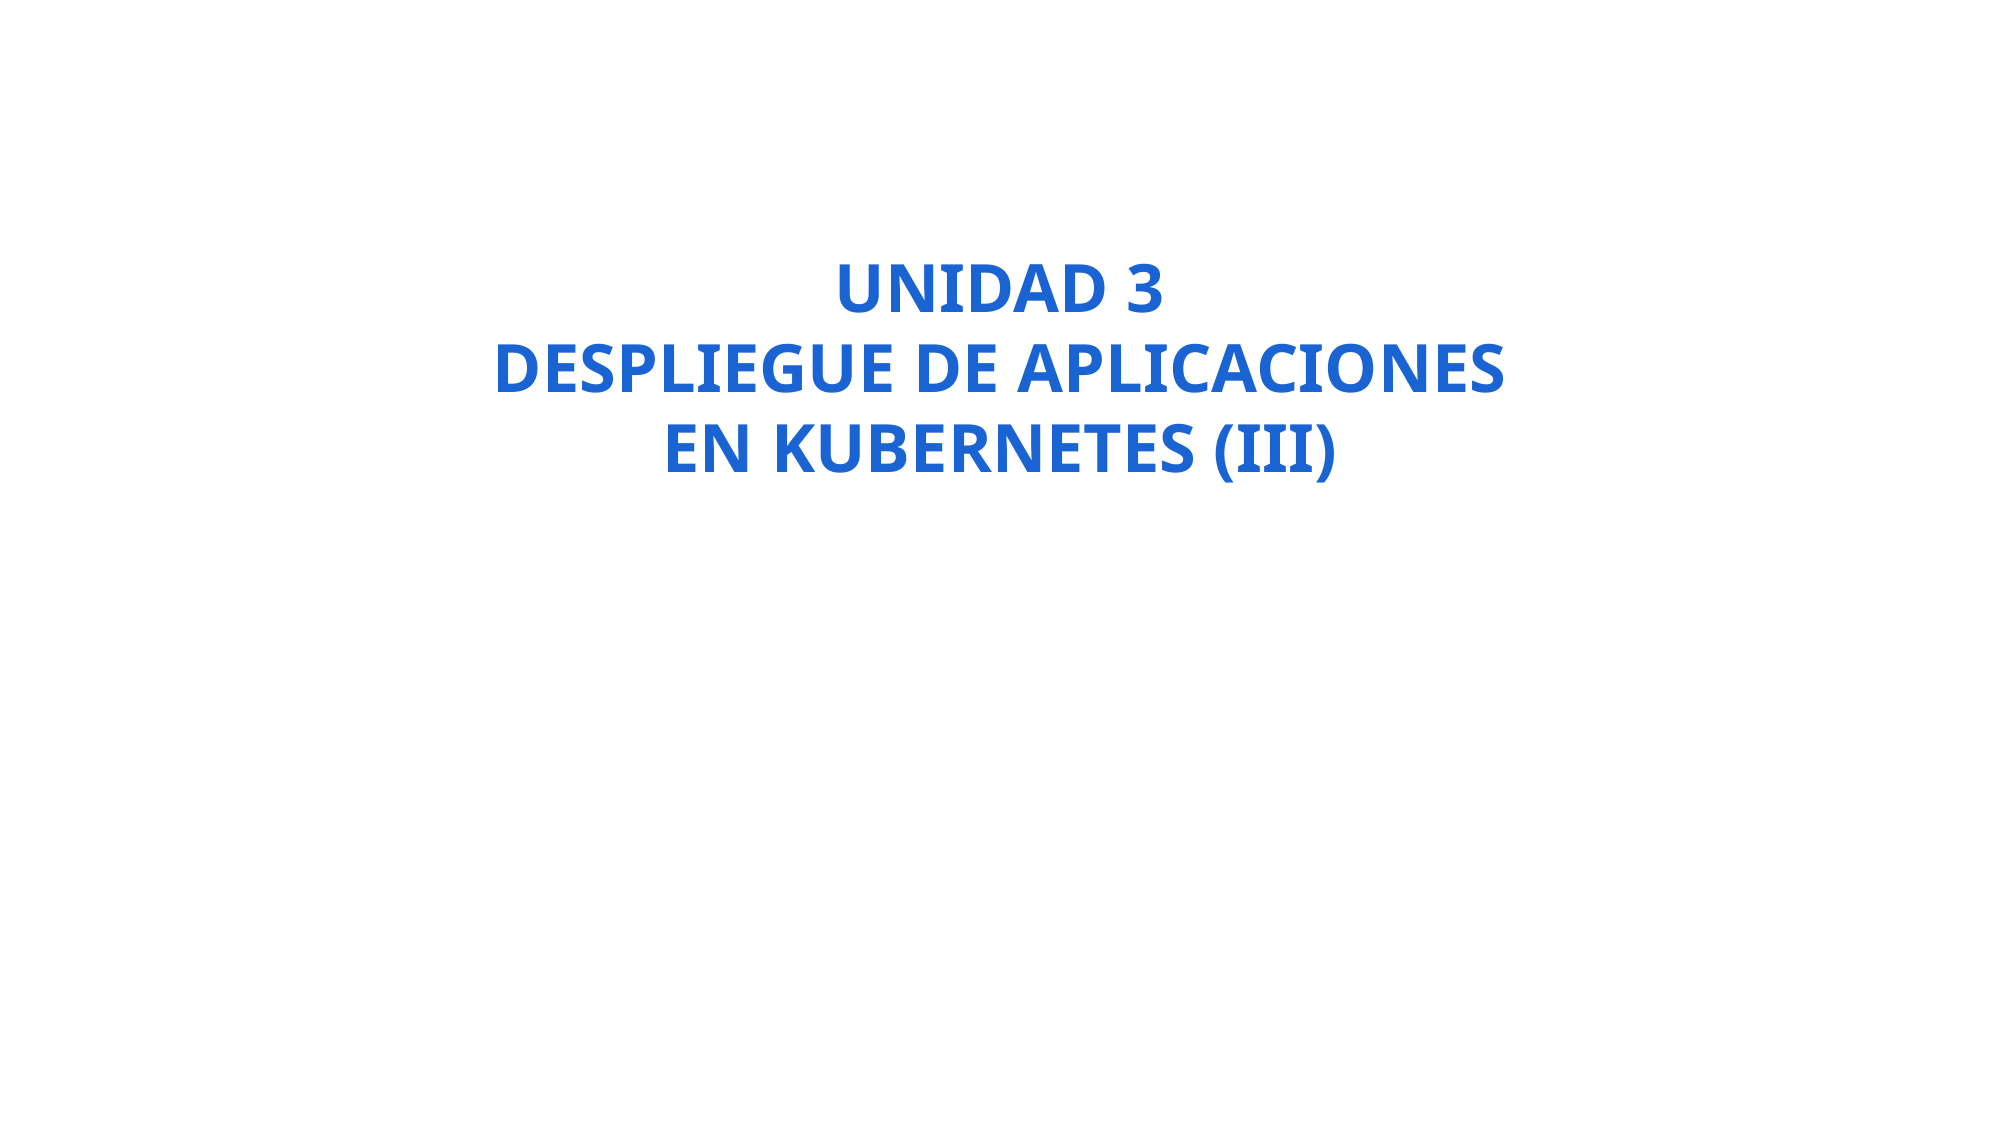

UNIDAD 3
DESPLIEGUE DE APLICACIONES EN KUBERNETES (III)